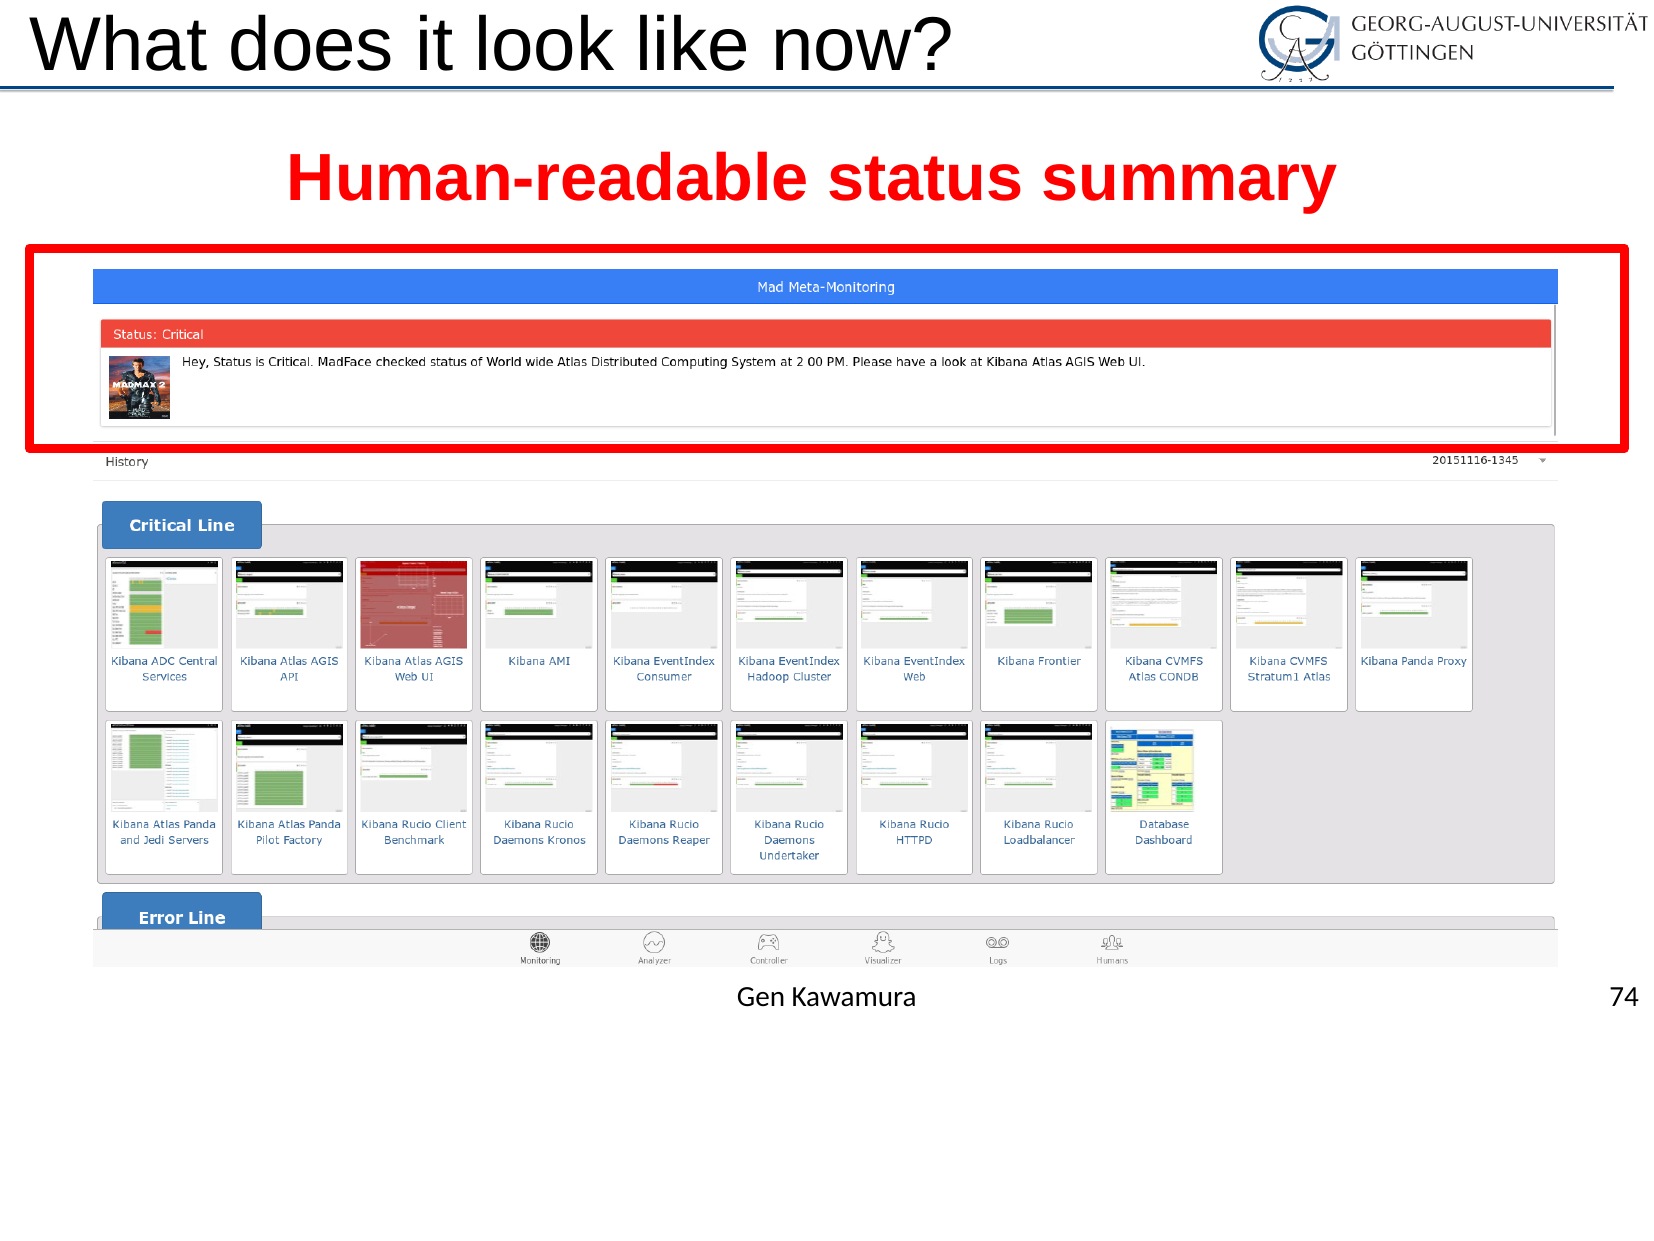

# What does it look like now?
Human-readable status summary